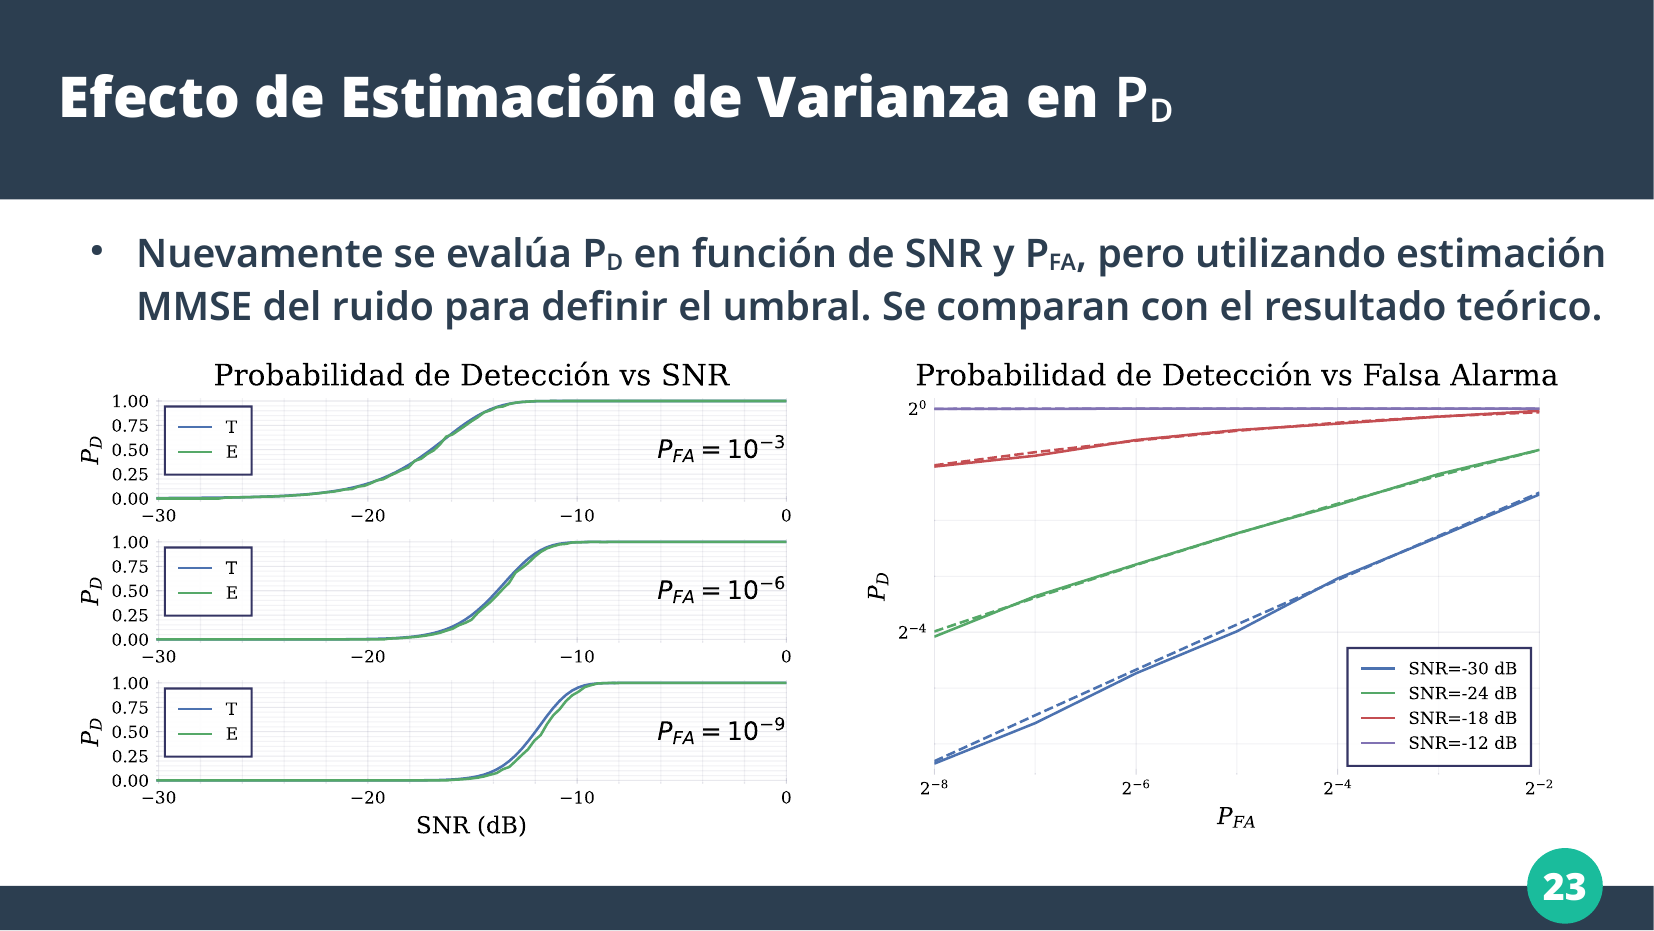

# Efecto de Estimación de Varianza en PD
Nuevamente se evalúa PD en función de SNR y PFA, pero utilizando estimación MMSE del ruido para definir el umbral. Se comparan con el resultado teórico.